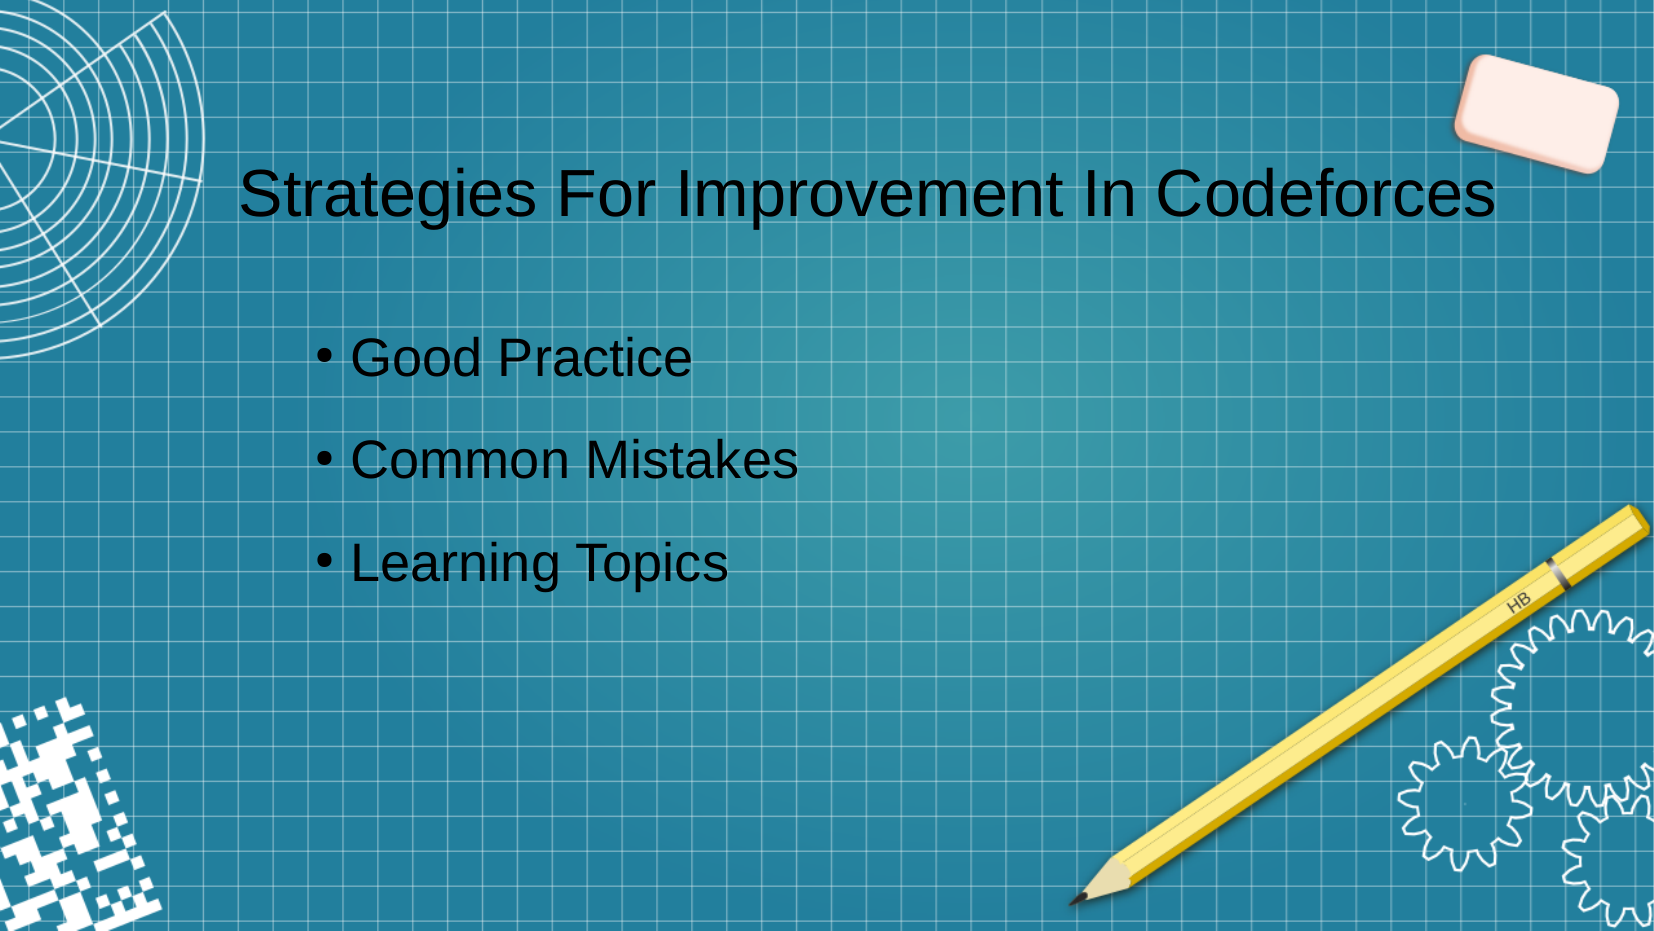

# Strategies For Improvement In Codeforces
Good Practice
Common Mistakes
Learning Topics